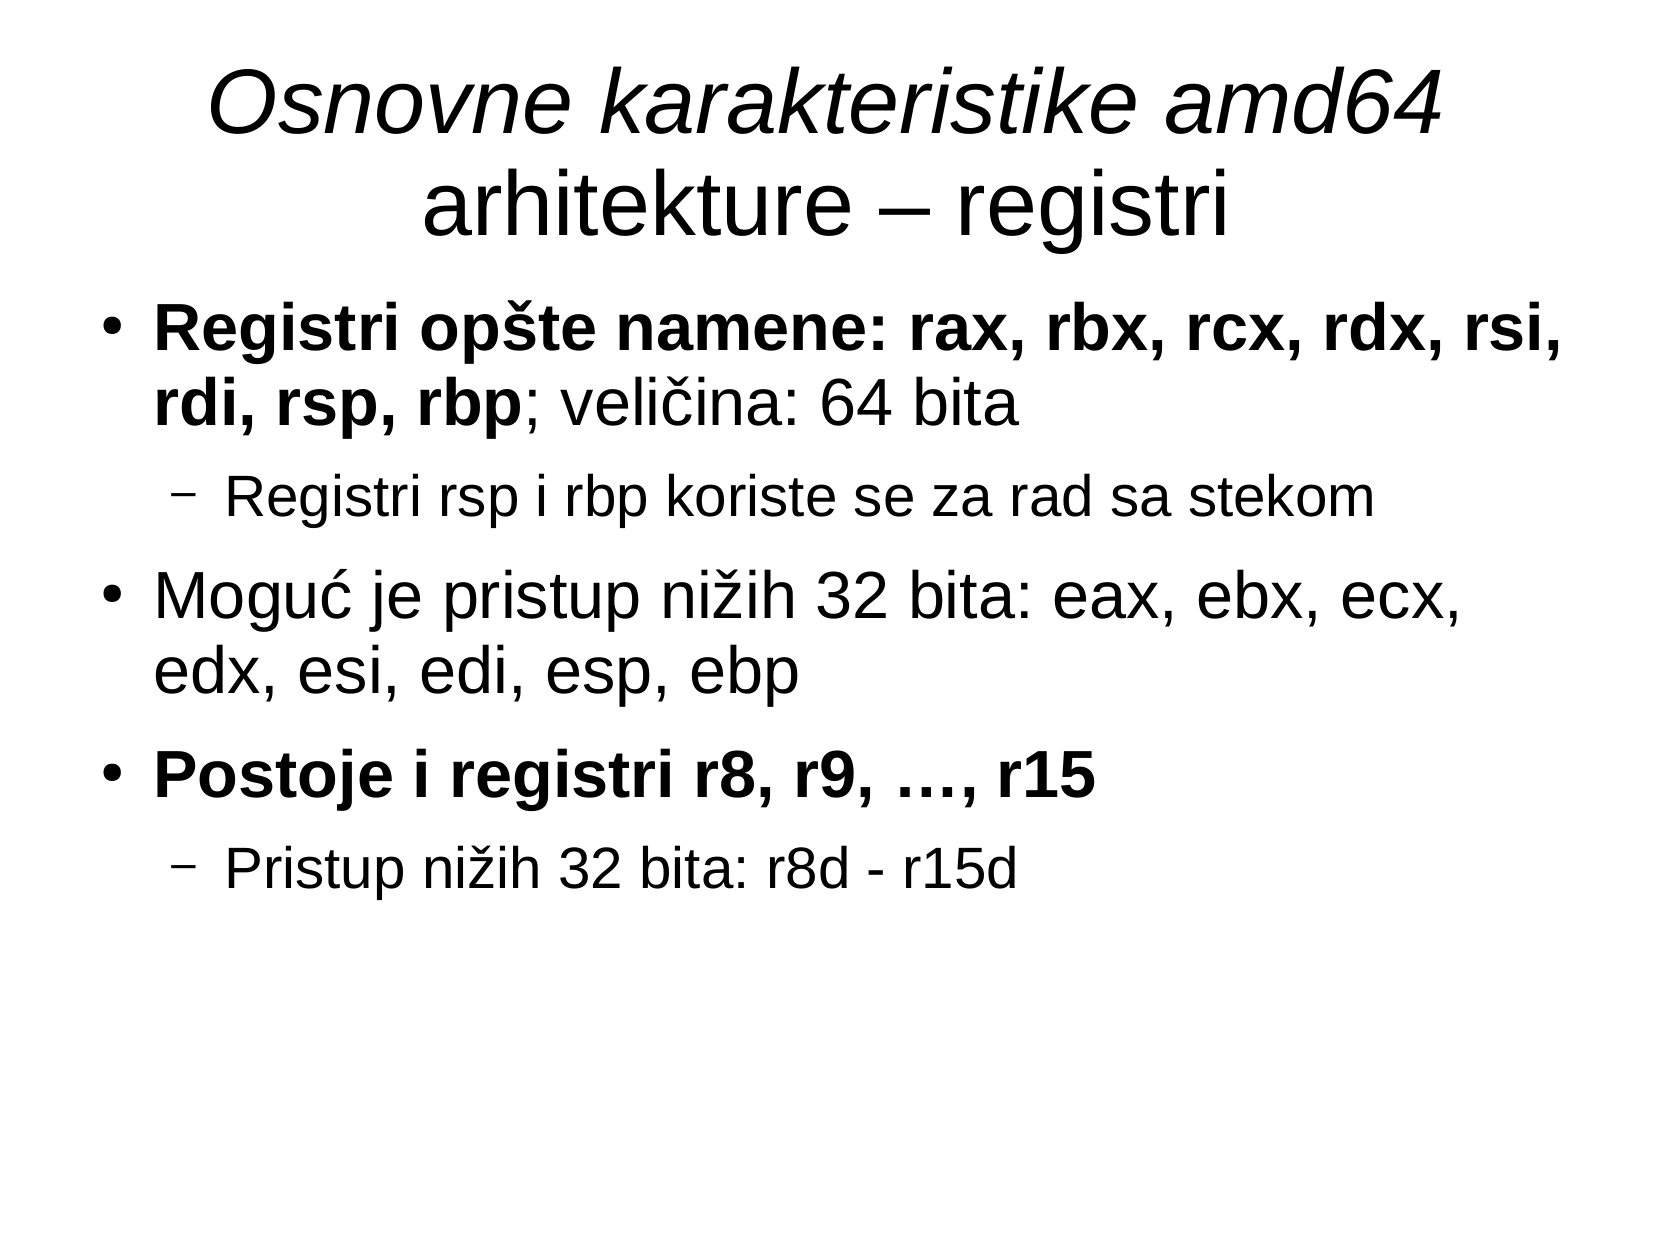

# Osnovne karakteristike amd64 arhitekture – registri
Registri opšte namene: rax, rbx, rcx, rdx, rsi, rdi, rsp, rbp; veličina: 64 bita
Registri rsp i rbp koriste se za rad sa stekom
Moguć je pristup nižih 32 bita: eax, ebx, ecx, edx, esi, edi, esp, ebp
Postoje i registri r8, r9, …, r15
Pristup nižih 32 bita: r8d - r15d